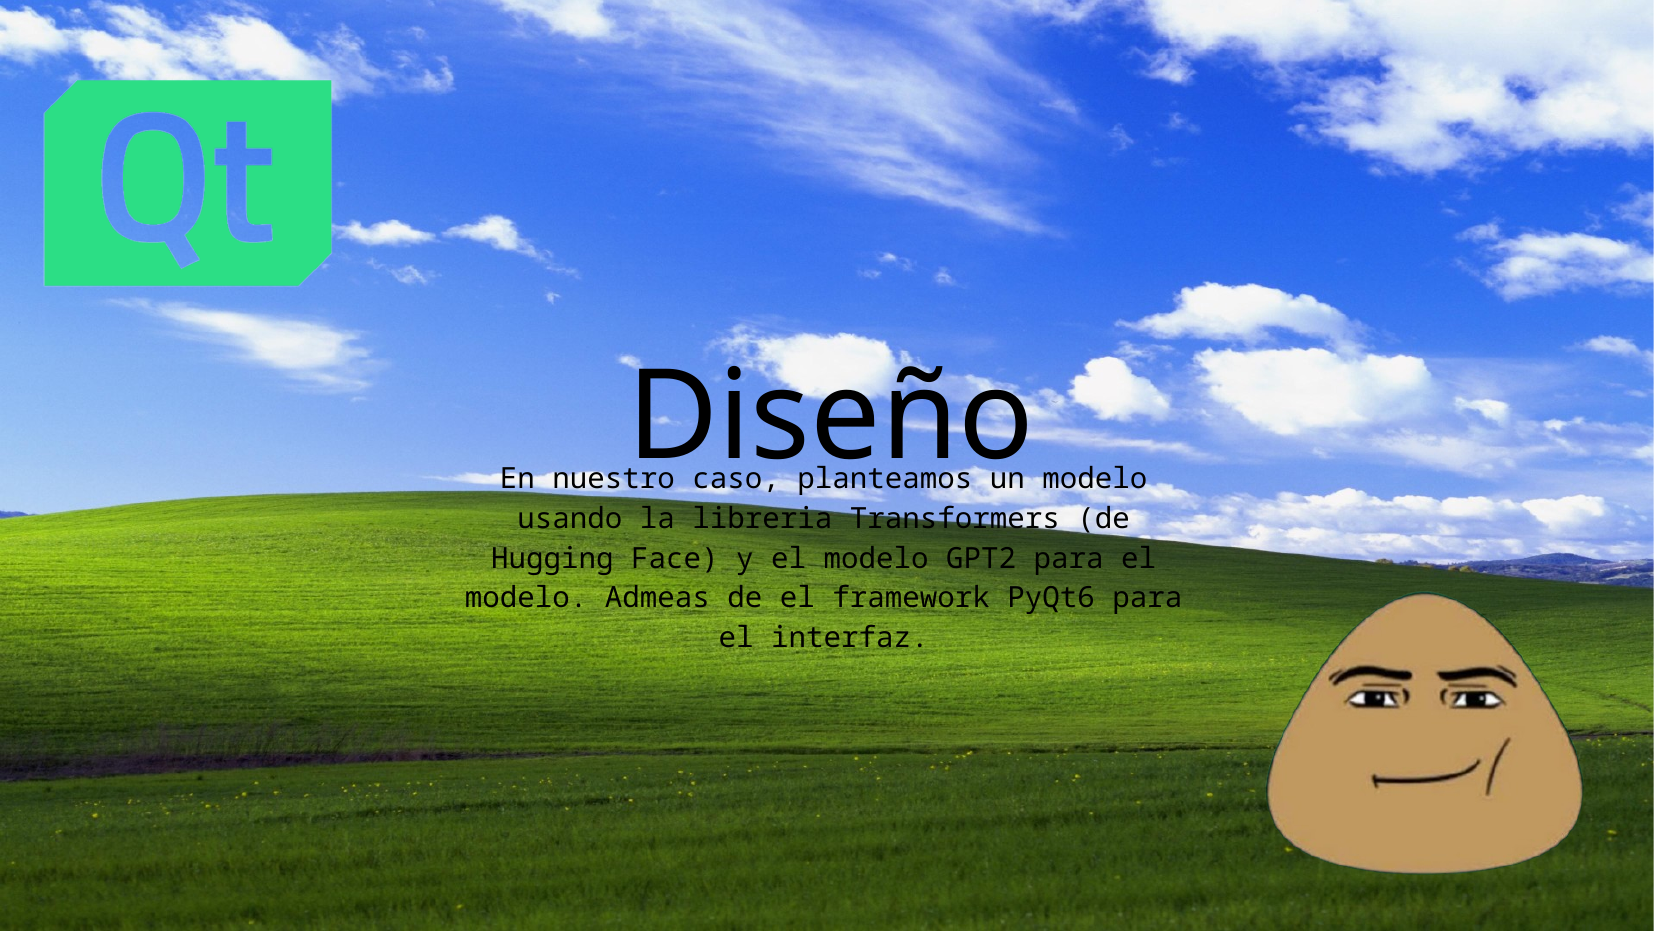

# Diseño
En nuestro caso, planteamos un modelo usando la libreria Transformers (de Hugging Face) y el modelo GPT2 para el modelo. Admeas de el framework PyQt6 para el interfaz.